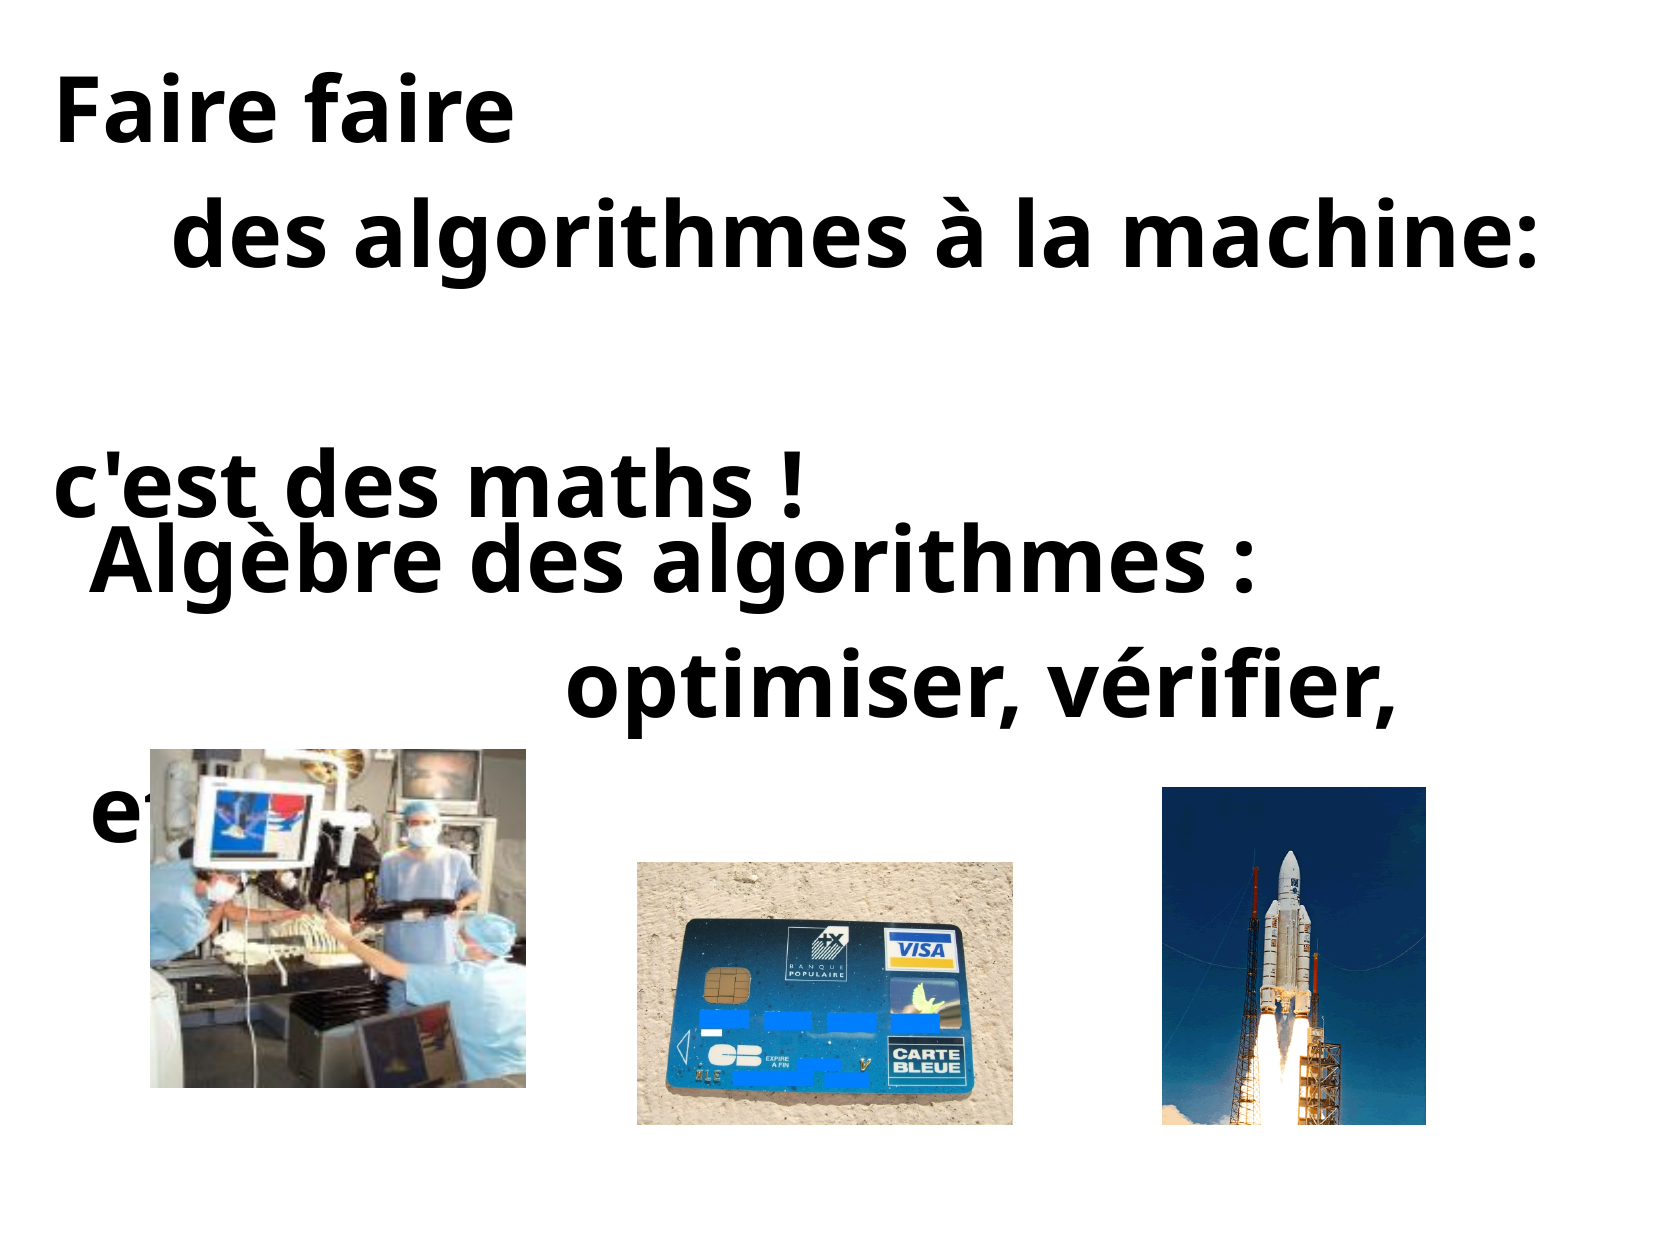

Faire faire
 des algorithmes à la machine:
c'est des maths !
Algèbre des algorithmes :
 optimiser, vérifier, etc..